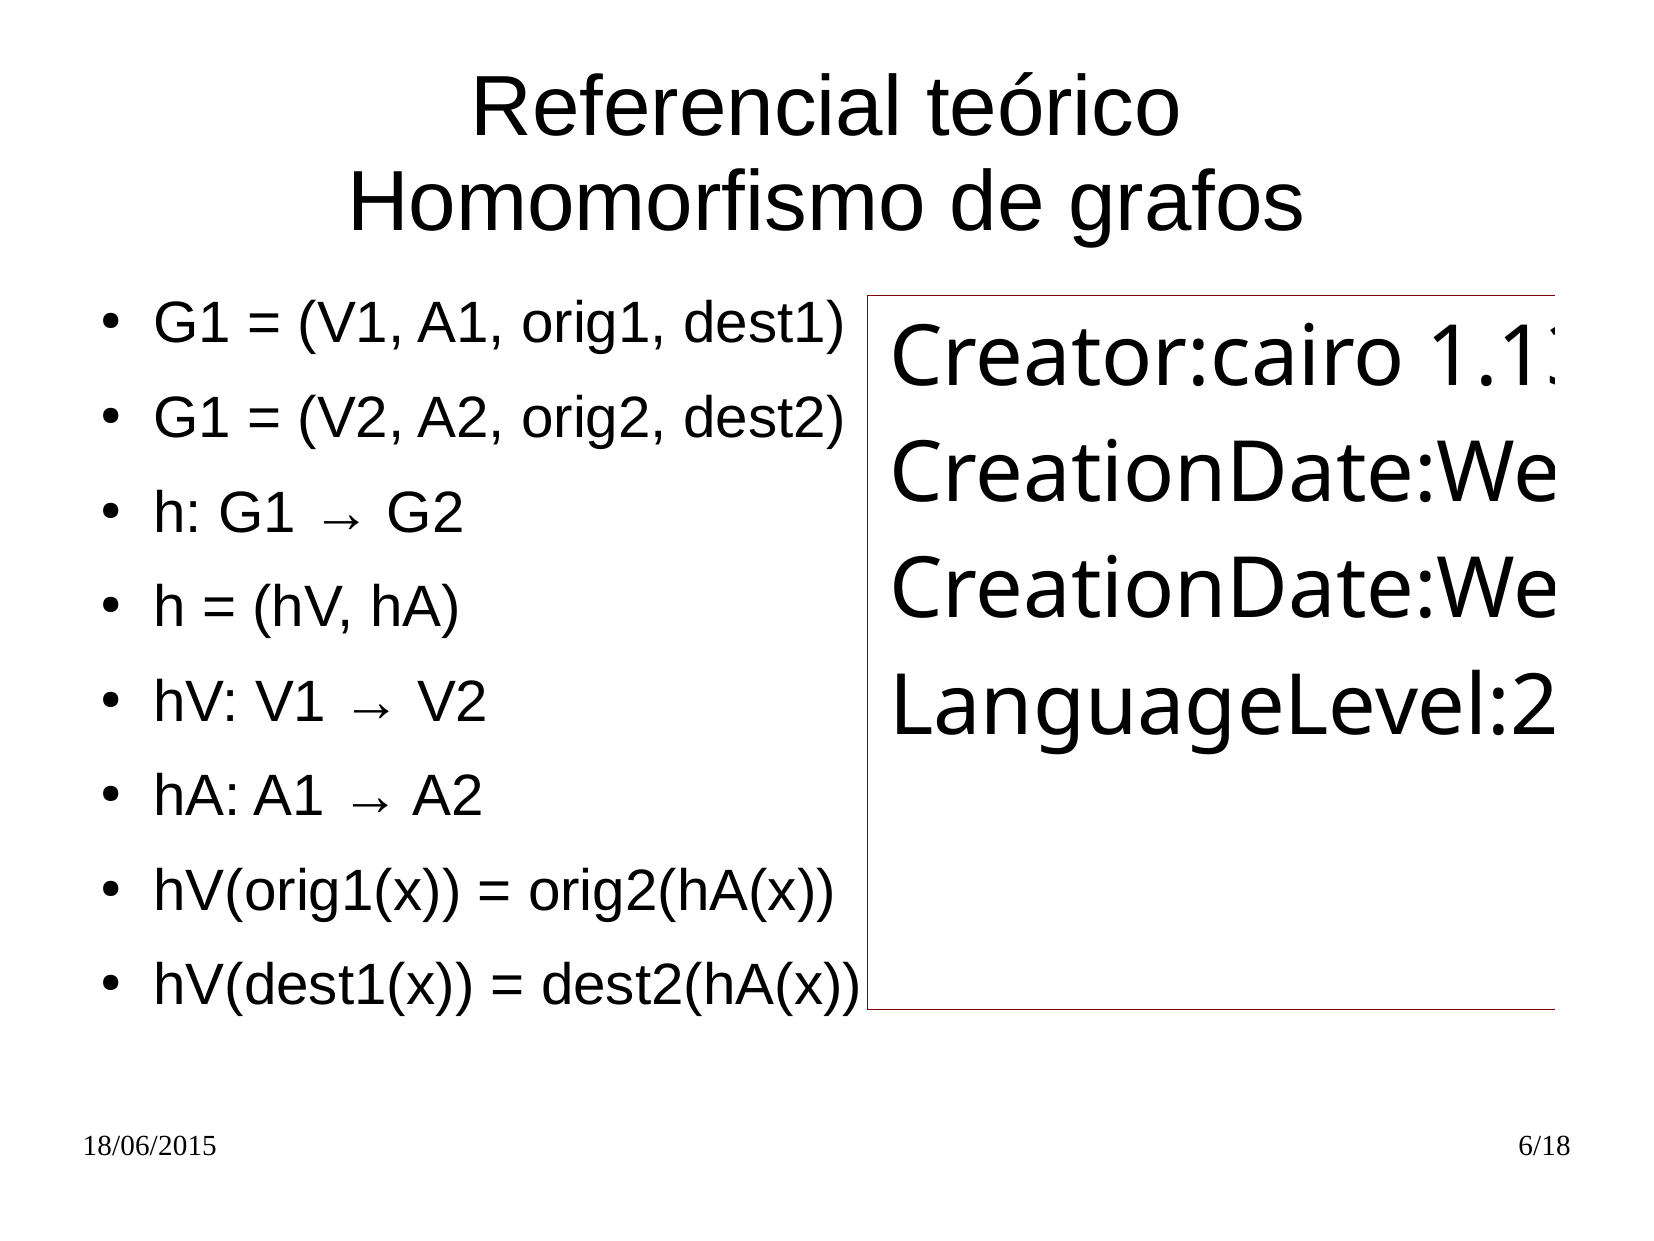

# Referencial teórico Homomorfismo de grafos
G1 = (V1, A1, orig1, dest1)
G1 = (V2, A2, orig2, dest2)
h: G1 → G2
h = (hV, hA)
hV: V1 → V2
hA: A1 → A2
hV(orig1(x)) = orig2(hA(x))
hV(dest1(x)) = dest2(hA(x))
18/06/2015
6